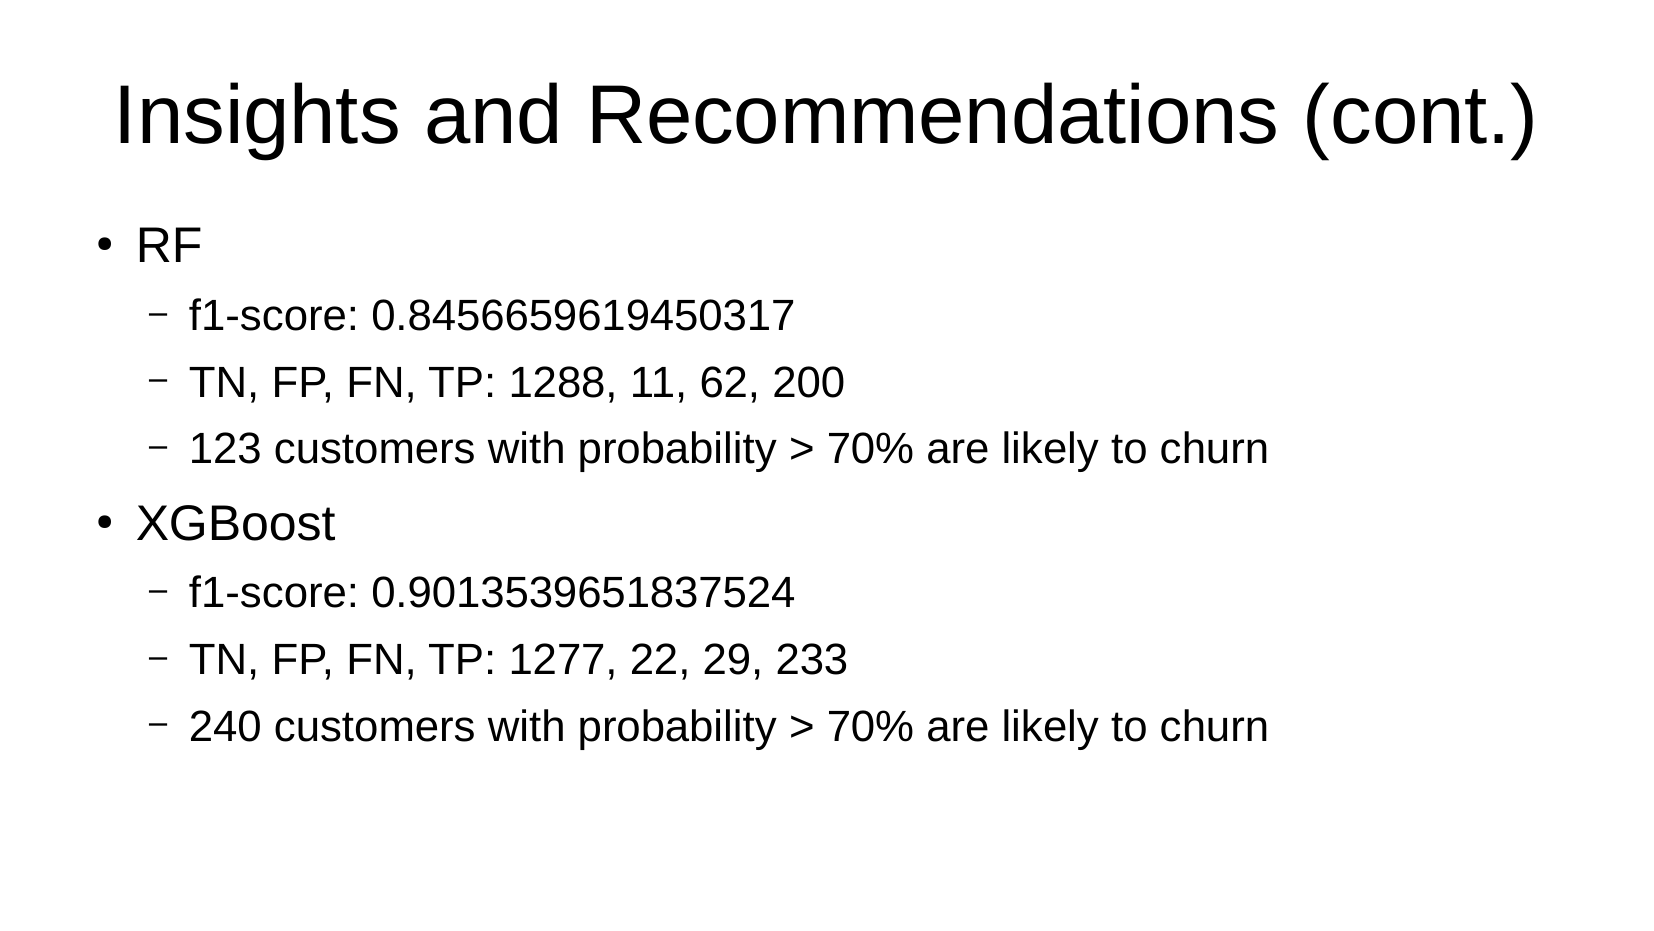

# Insights and Recommendations (cont.)
RF
f1-score: 0.8456659619450317
TN, FP, FN, TP: 1288, 11, 62, 200
123 customers with probability > 70% are likely to churn
XGBoost
f1-score: 0.9013539651837524
TN, FP, FN, TP: 1277, 22, 29, 233
240 customers with probability > 70% are likely to churn